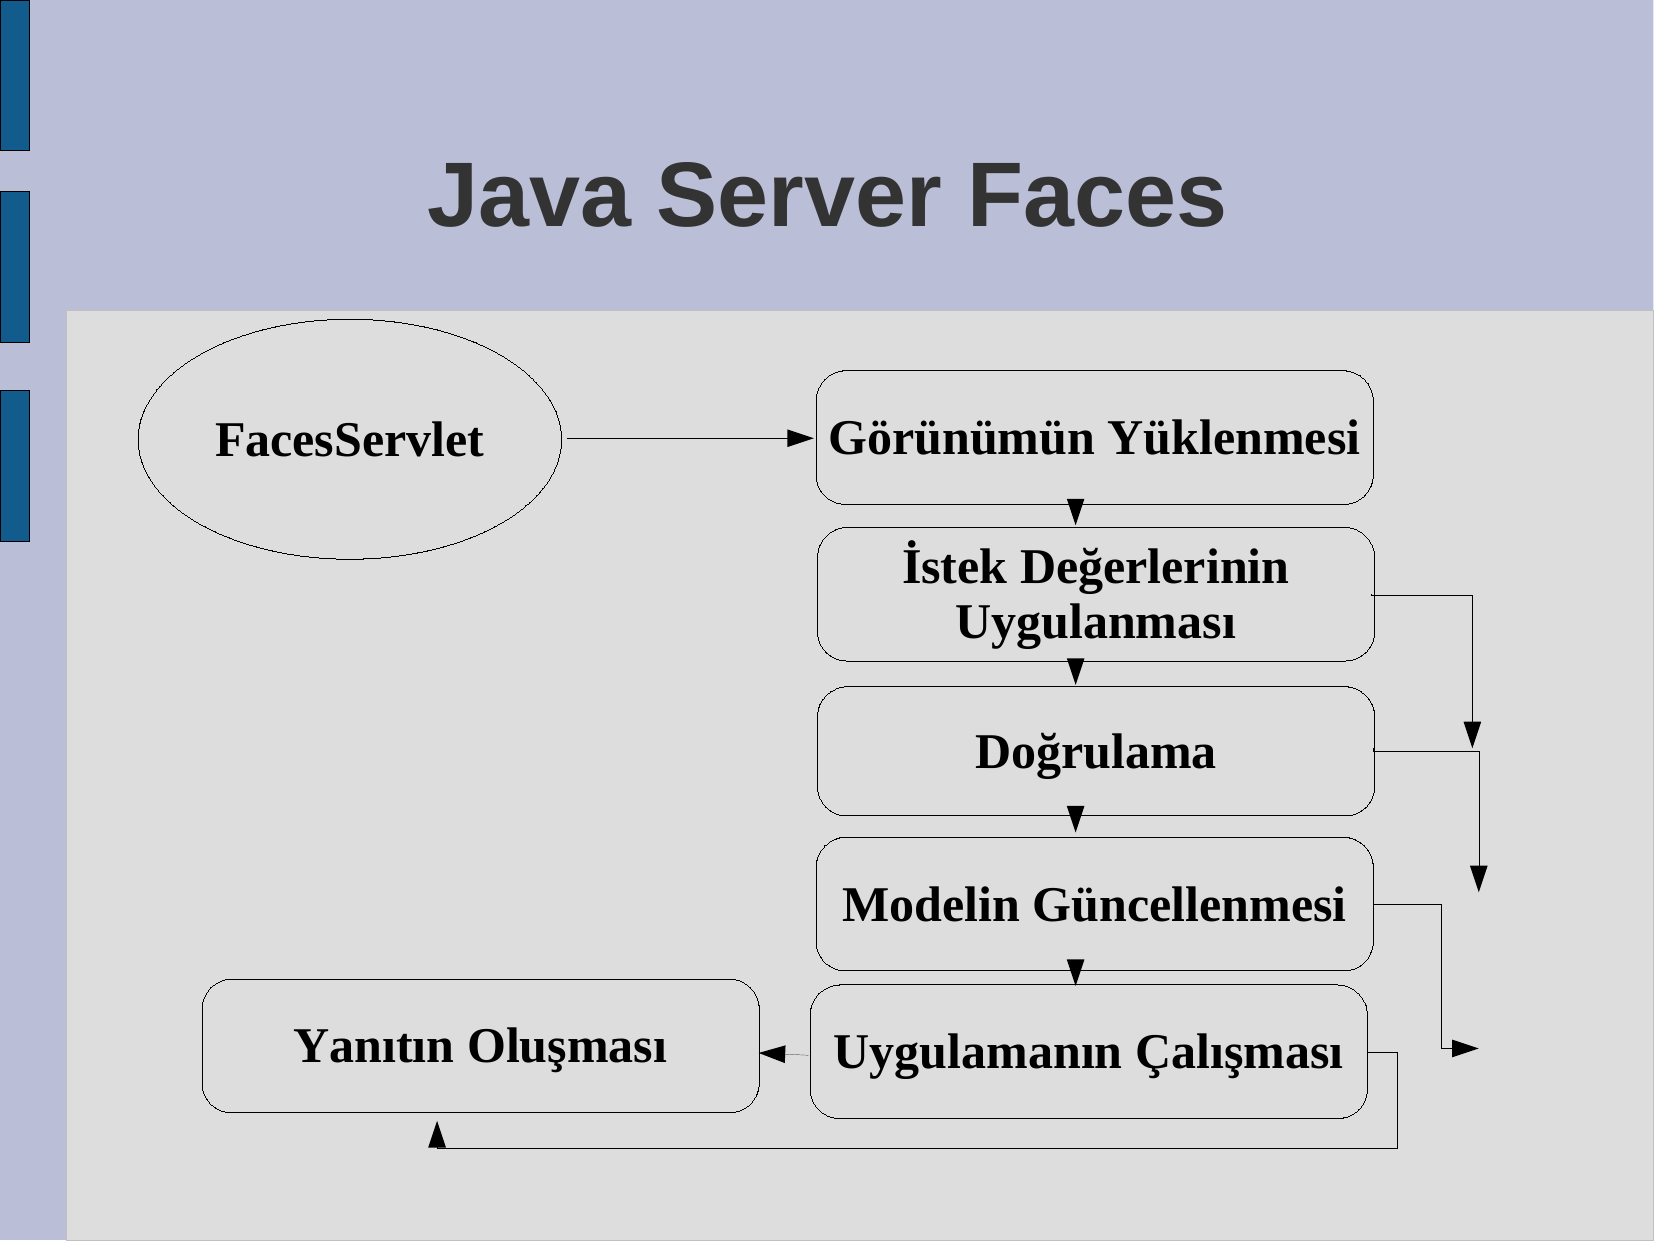

# Java Server Faces
FacesServlet
Görünümün Yüklenmesi
İstek Değerlerinin
Uygulanması
Doğrulama
Modelin Güncellenmesi
Yanıtın Oluşması
Uygulamanın Çalışması